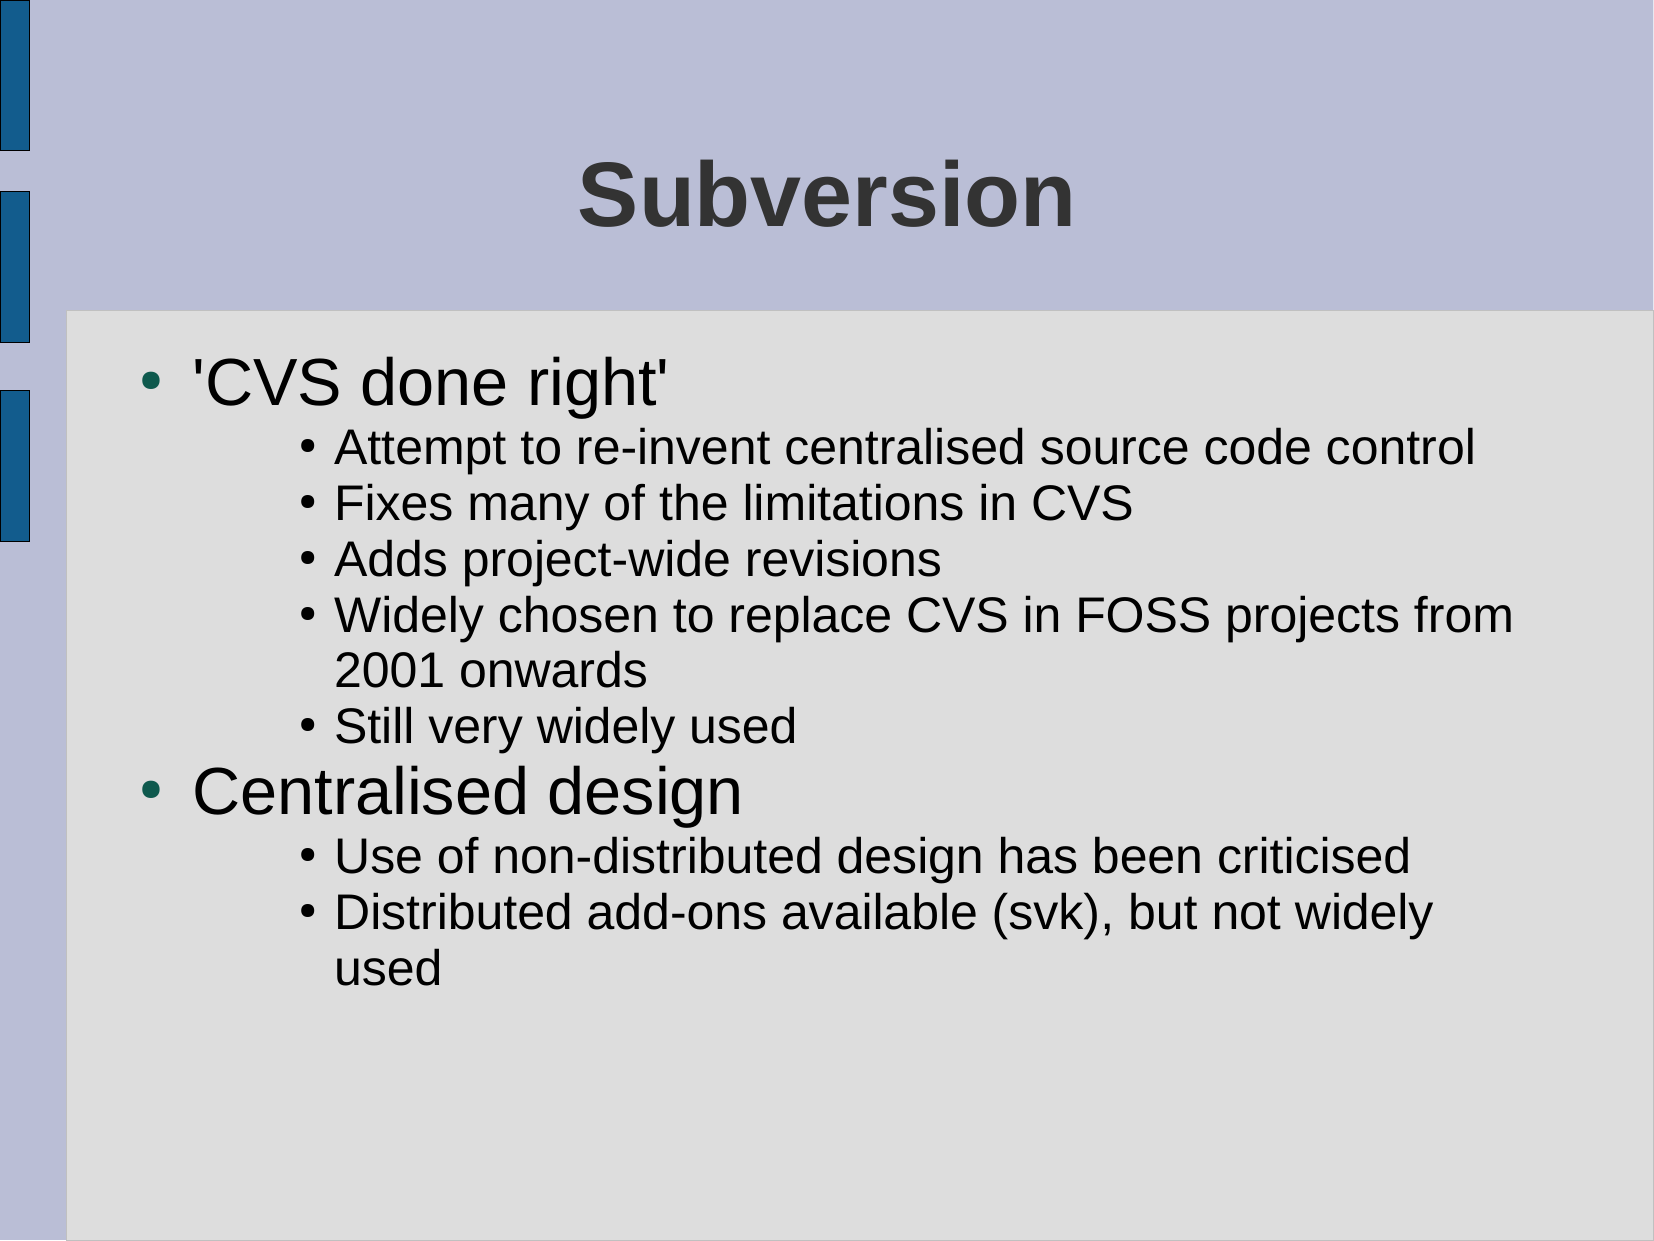

# Subversion
'CVS done right'
Attempt to re-invent centralised source code control
Fixes many of the limitations in CVS
Adds project-wide revisions
Widely chosen to replace CVS in FOSS projects from 2001 onwards
Still very widely used
Centralised design
Use of non-distributed design has been criticised
Distributed add-ons available (svk), but not widely used